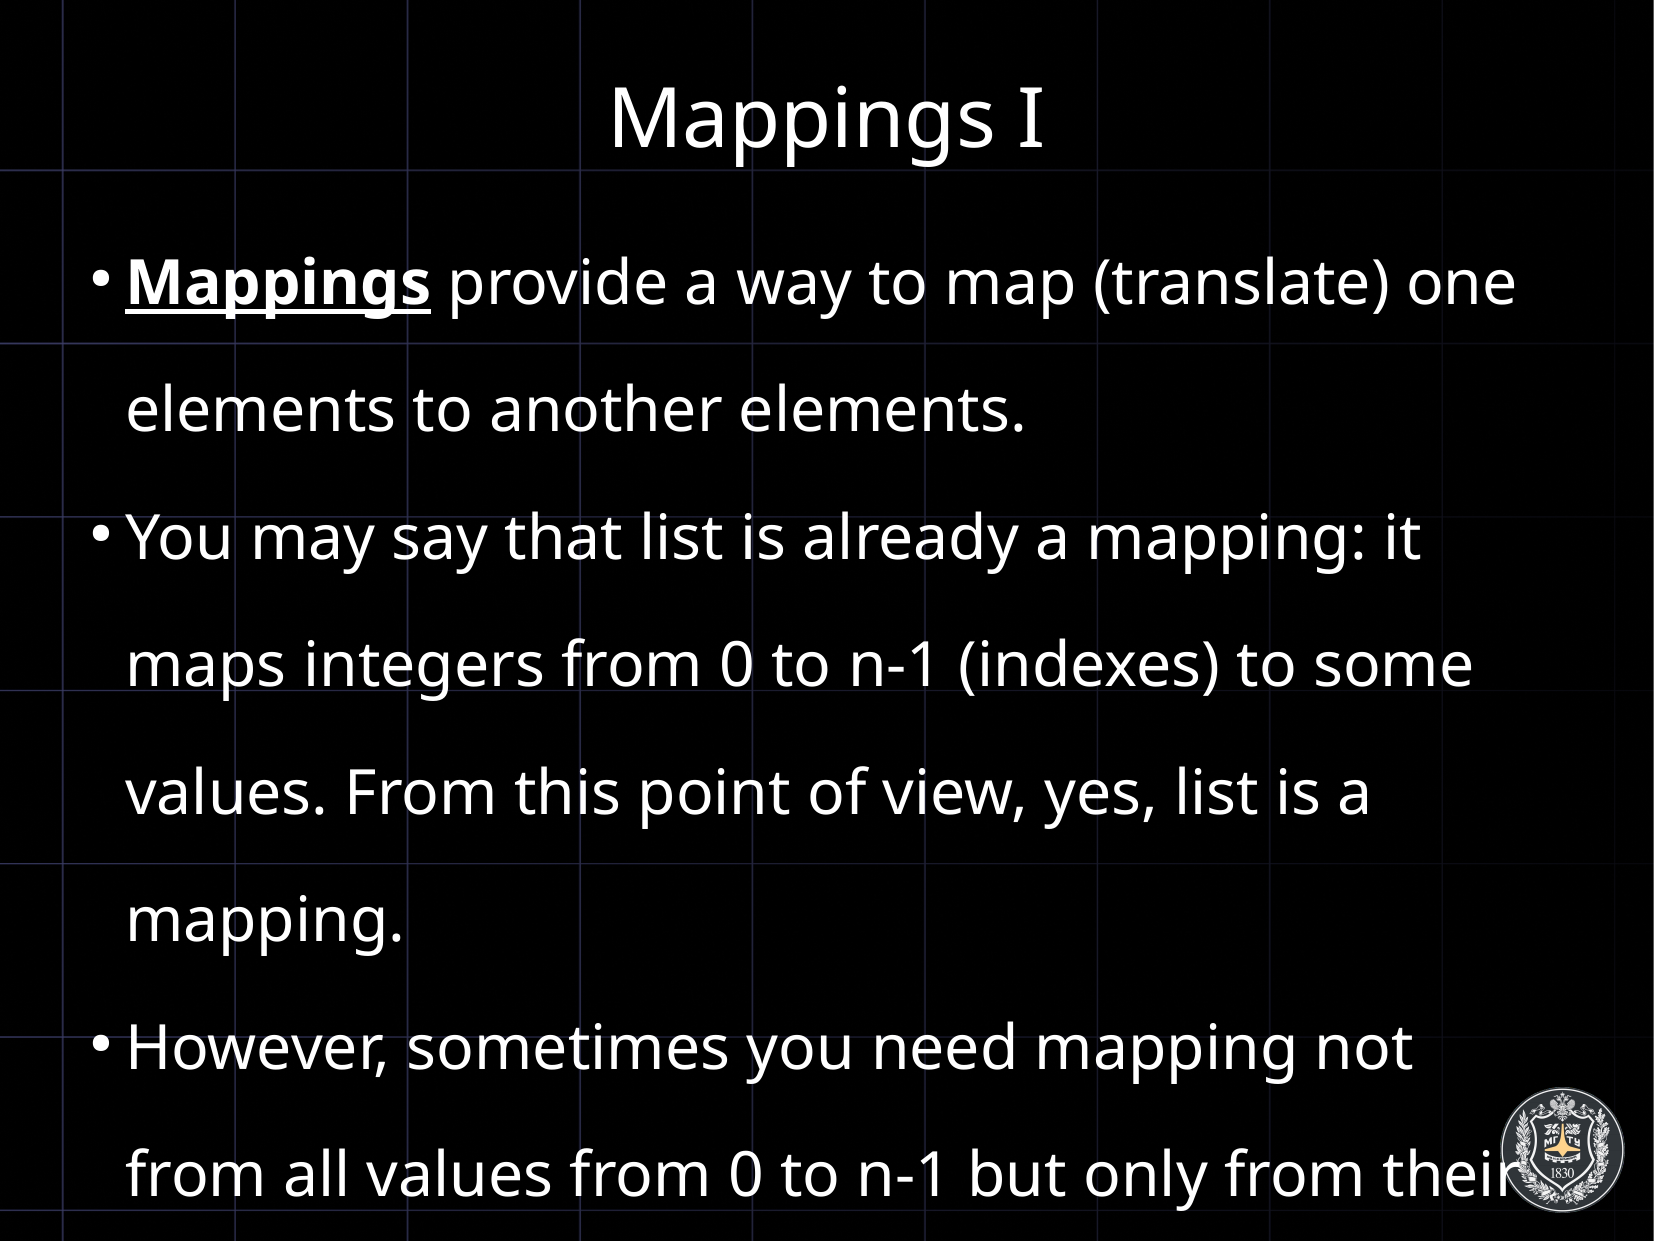

# Mappings I
Mappings provide a way to map (translate) one elements to another elements.
You may say that list is already a mapping: it maps integers from 0 to n-1 (indexes) to some values. From this point of view, yes, list is a mapping.
However, sometimes you need mapping not from all values from 0 to n-1 but only from their subset. You can try to achieve it, setting some list values to `None` and assuming that it represents no value. This is a good idea, however number of elements